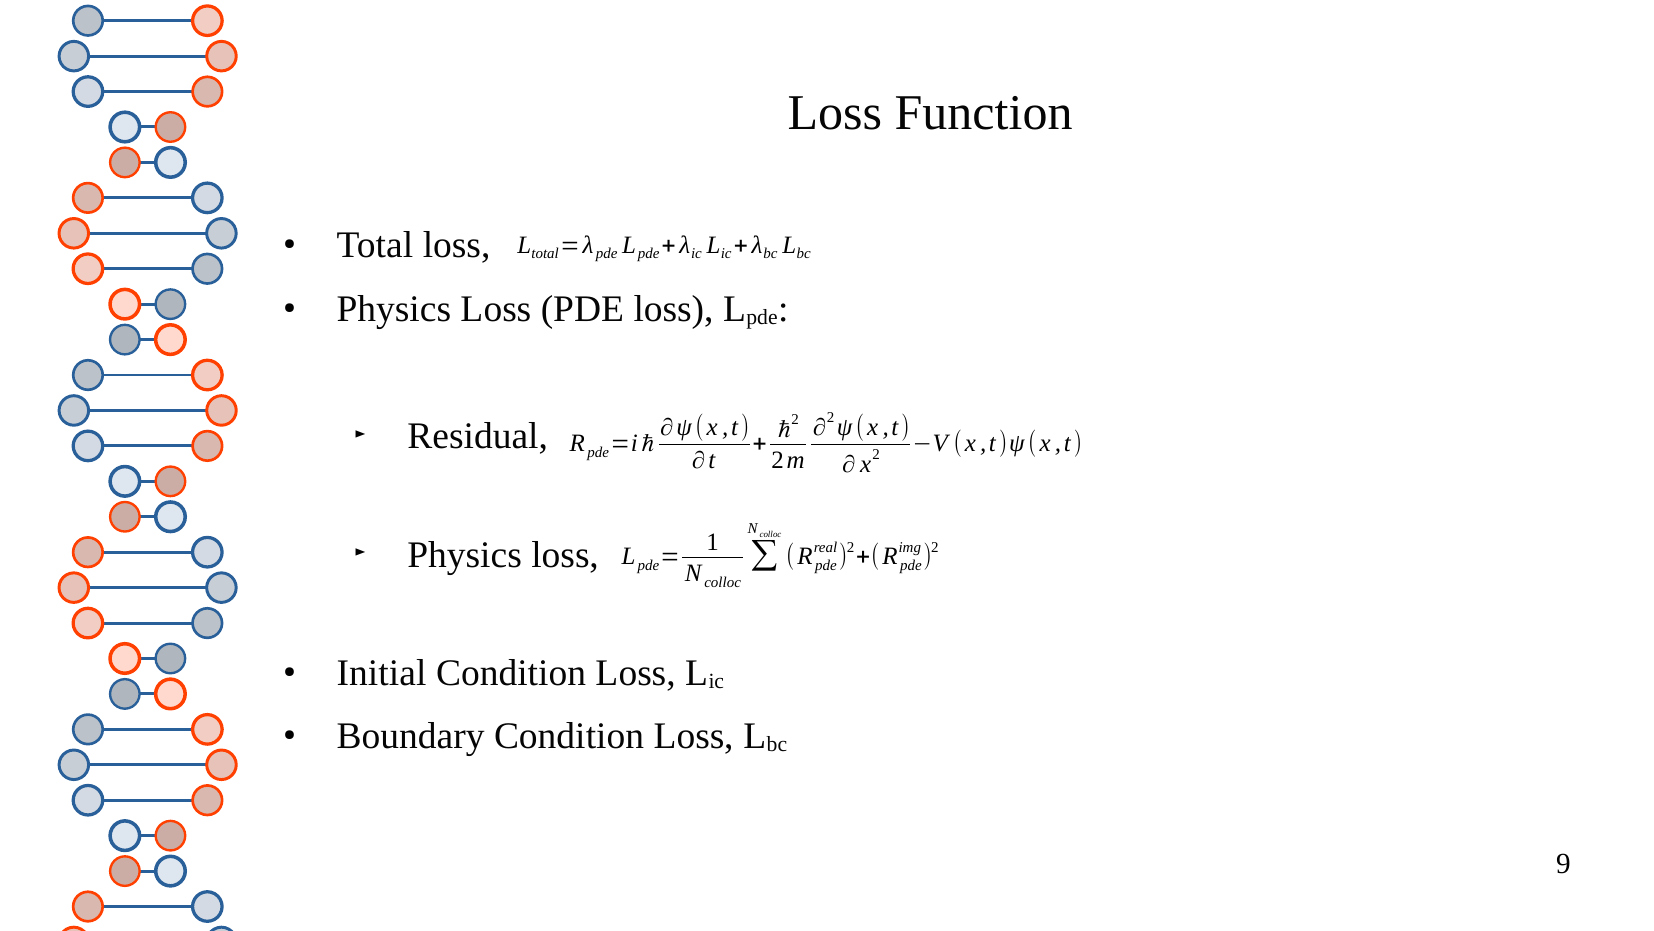

# Loss Function
Total loss,
Physics Loss (PDE loss), Lpde:
Residual,
Physics loss,
Initial Condition Loss, Lic
Boundary Condition Loss, Lbc
9